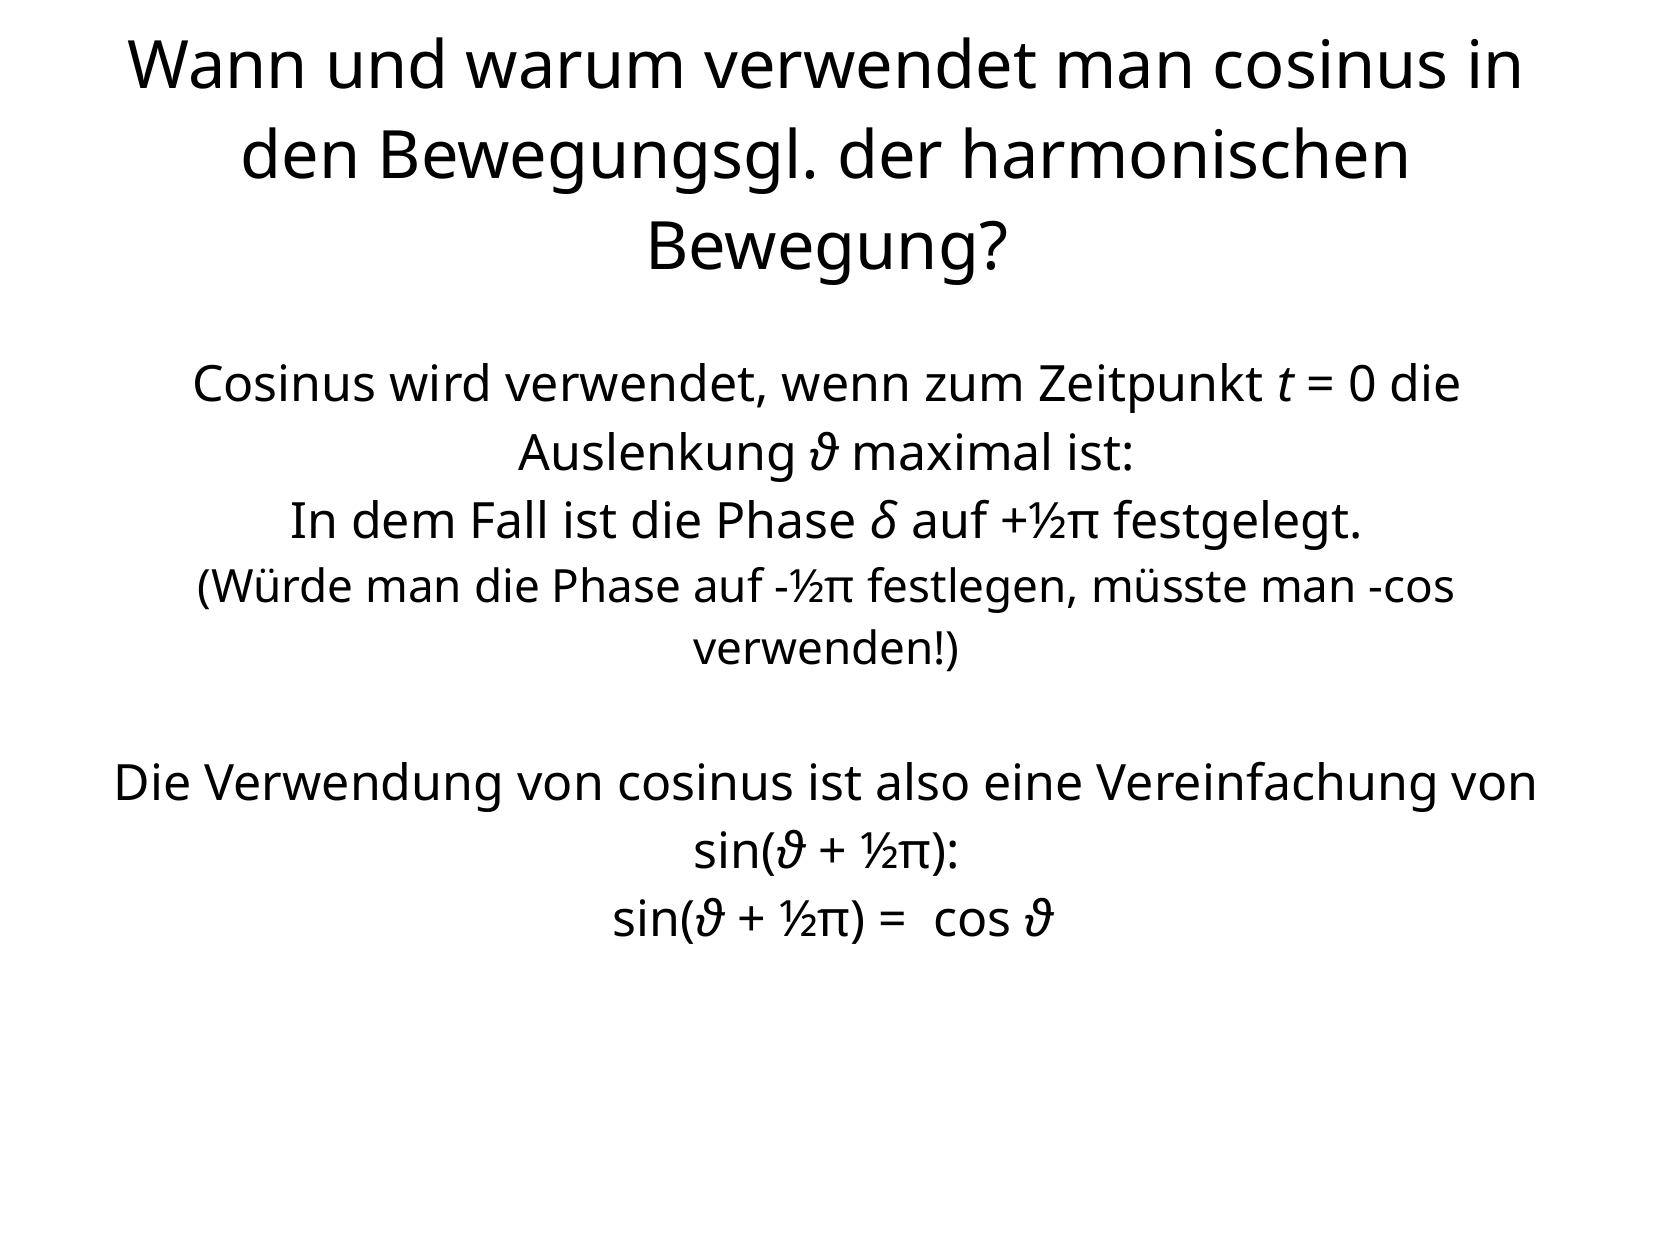

# Wann und warum verwendet man cosinus in den Bewegungsgl. der harmonischen Bewegung?
Cosinus wird verwendet, wenn zum Zeitpunkt t = 0 die Auslenkung ϑ maximal ist:
In dem Fall ist die Phase δ auf +½π festgelegt.
(Würde man die Phase auf -½π festlegen, müsste man -cos verwenden!)
Die Verwendung von cosinus ist also eine Vereinfachung von sin(ϑ + ½π):
 sin(ϑ + ½π) = cos ϑ